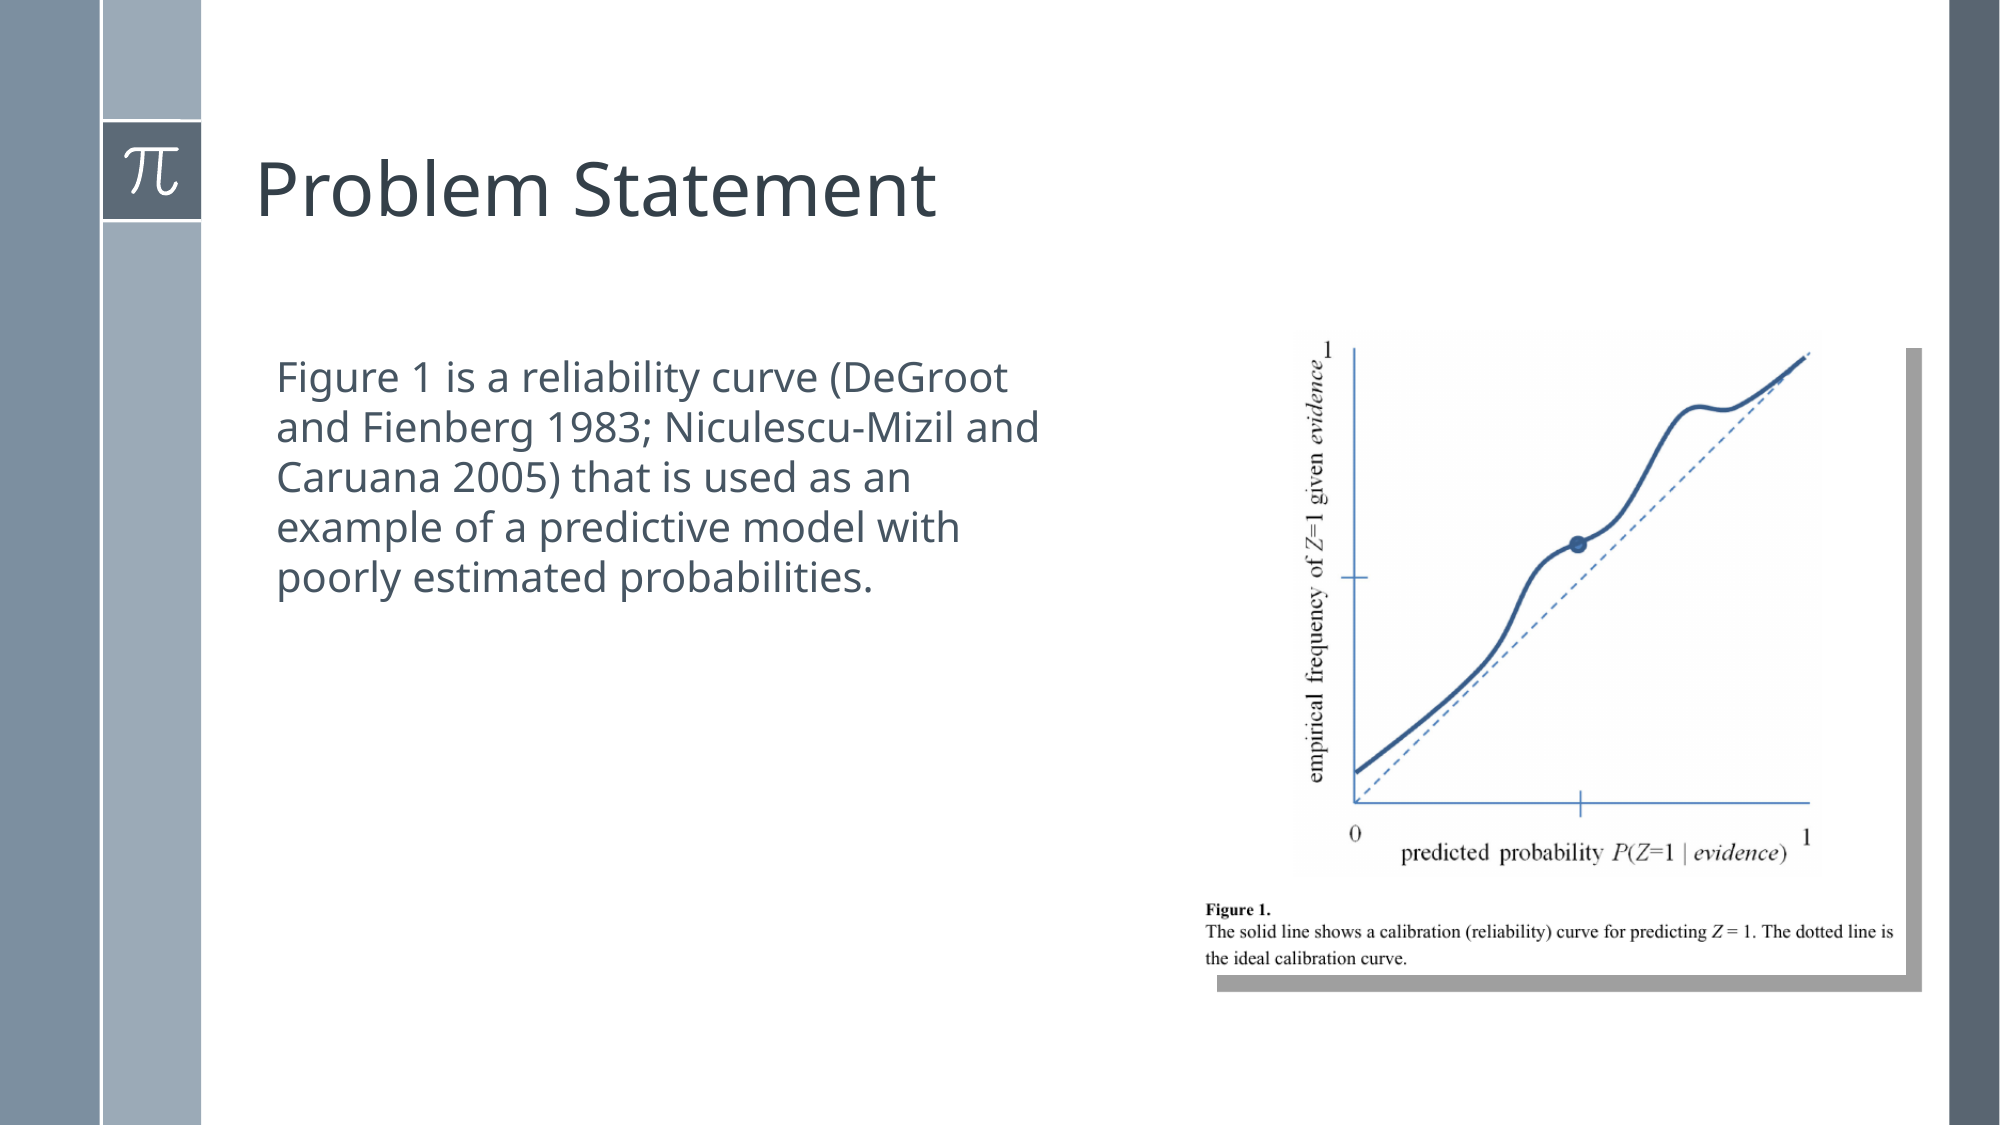

Problem Statement
Figure 1 is a reliability curve (DeGroot and Fienberg 1983; Niculescu-Mizil and Caruana 2005) that is used as an example of a predictive model with poorly estimated probabilities.